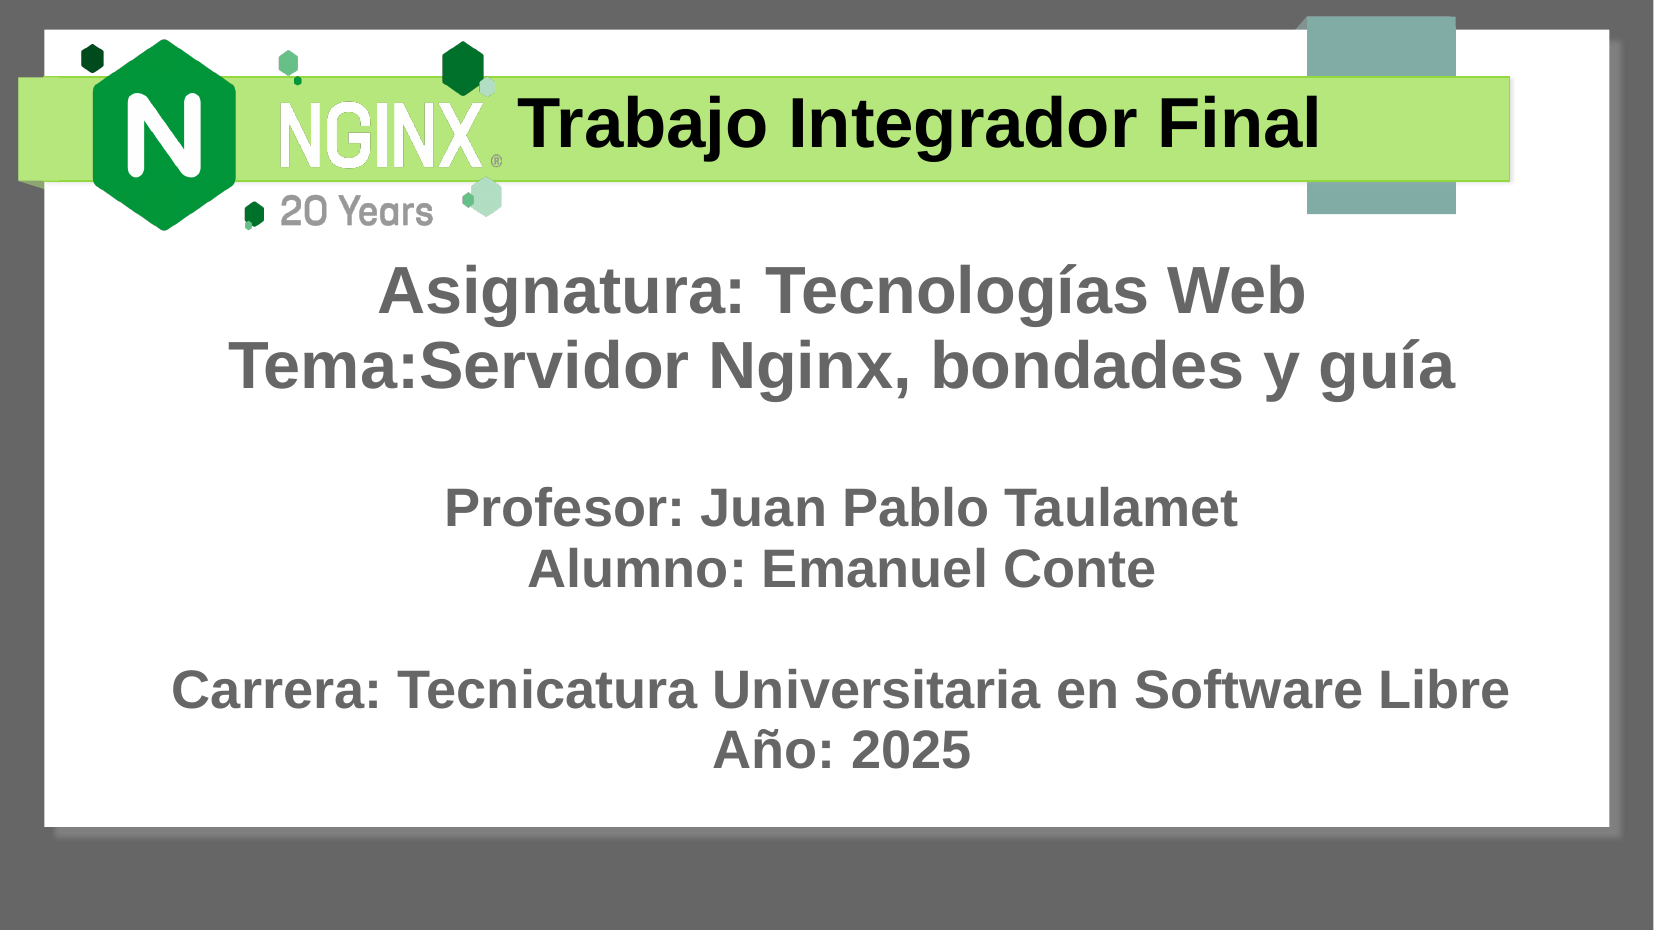

# Trabajo Integrador Final
Asignatura: Tecnologías Web
Tema:Servidor Nginx, bondades y guía
Profesor: Juan Pablo Taulamet
Alumno: Emanuel Conte
Carrera: Tecnicatura Universitaria en Software Libre
Año: 2025